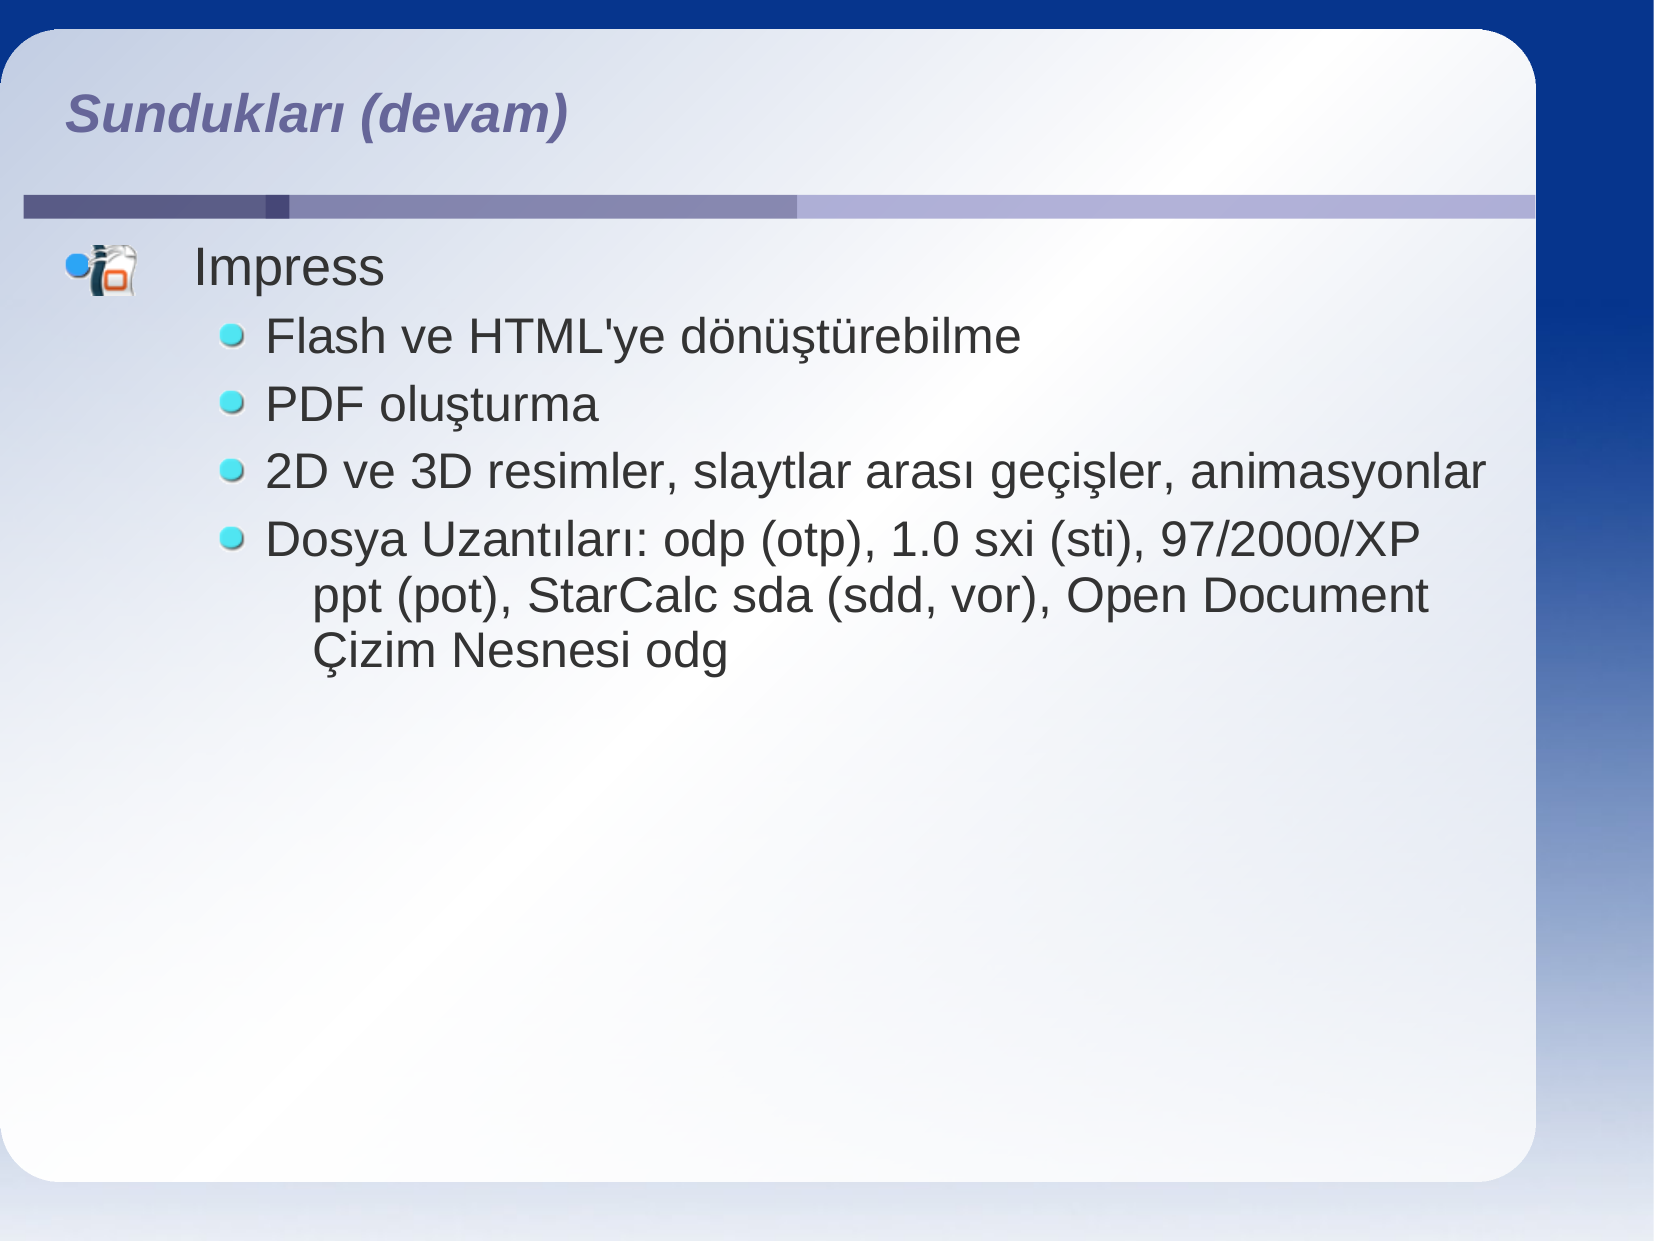

# Sundukları (devam)
 Impress
Flash ve HTML'ye dönüştürebilme
PDF oluşturma
2D ve 3D resimler, slaytlar arası geçişler, animasyonlar
Dosya Uzantıları: odp (otp), 1.0 sxi (sti), 97/2000/XP ppt (pot), StarCalc sda (sdd, vor), Open Document Çizim Nesnesi odg